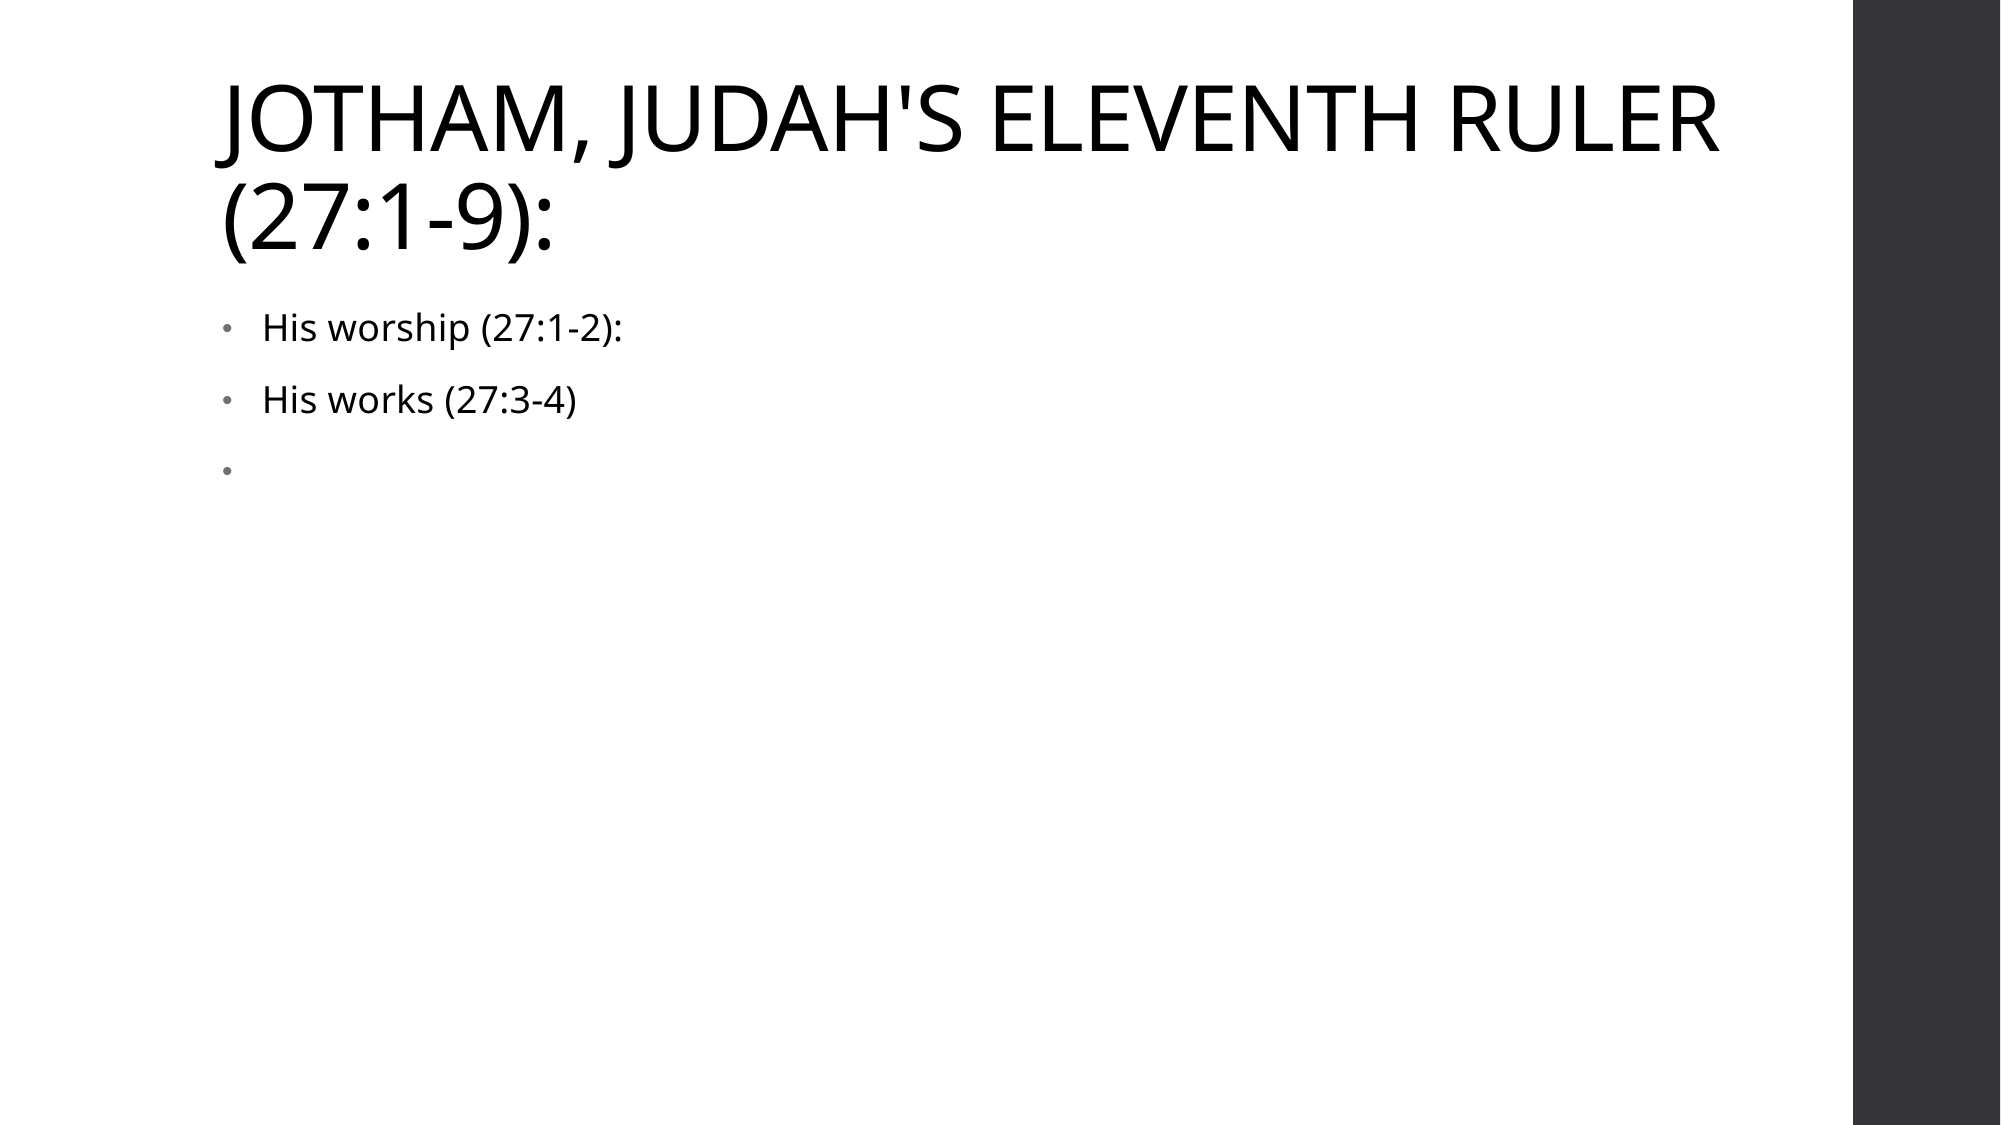

# JOTHAM, JUDAH'S ELEVENTH RULER (27:1-9):
 His worship (27:1-2):
 His works (27:3-4)